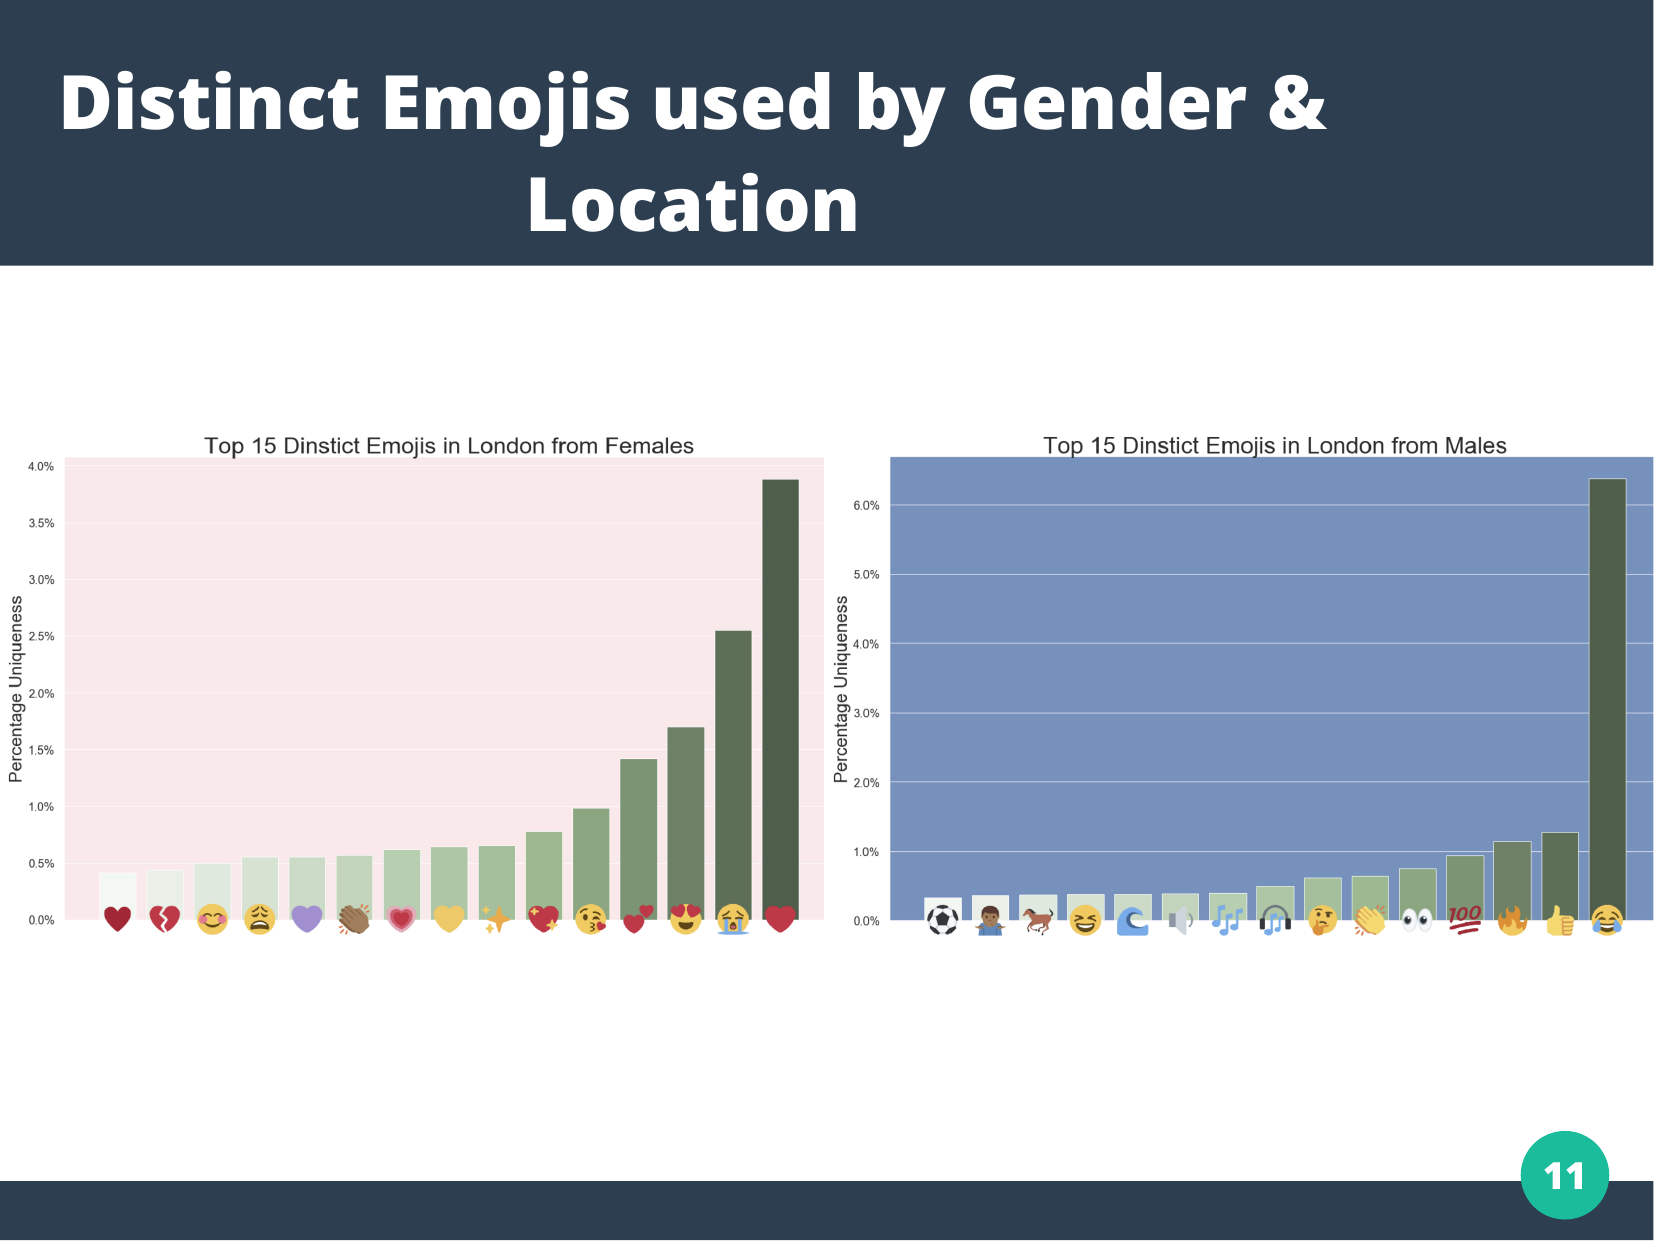

# Distinct Emojis used by Gender & Location
11